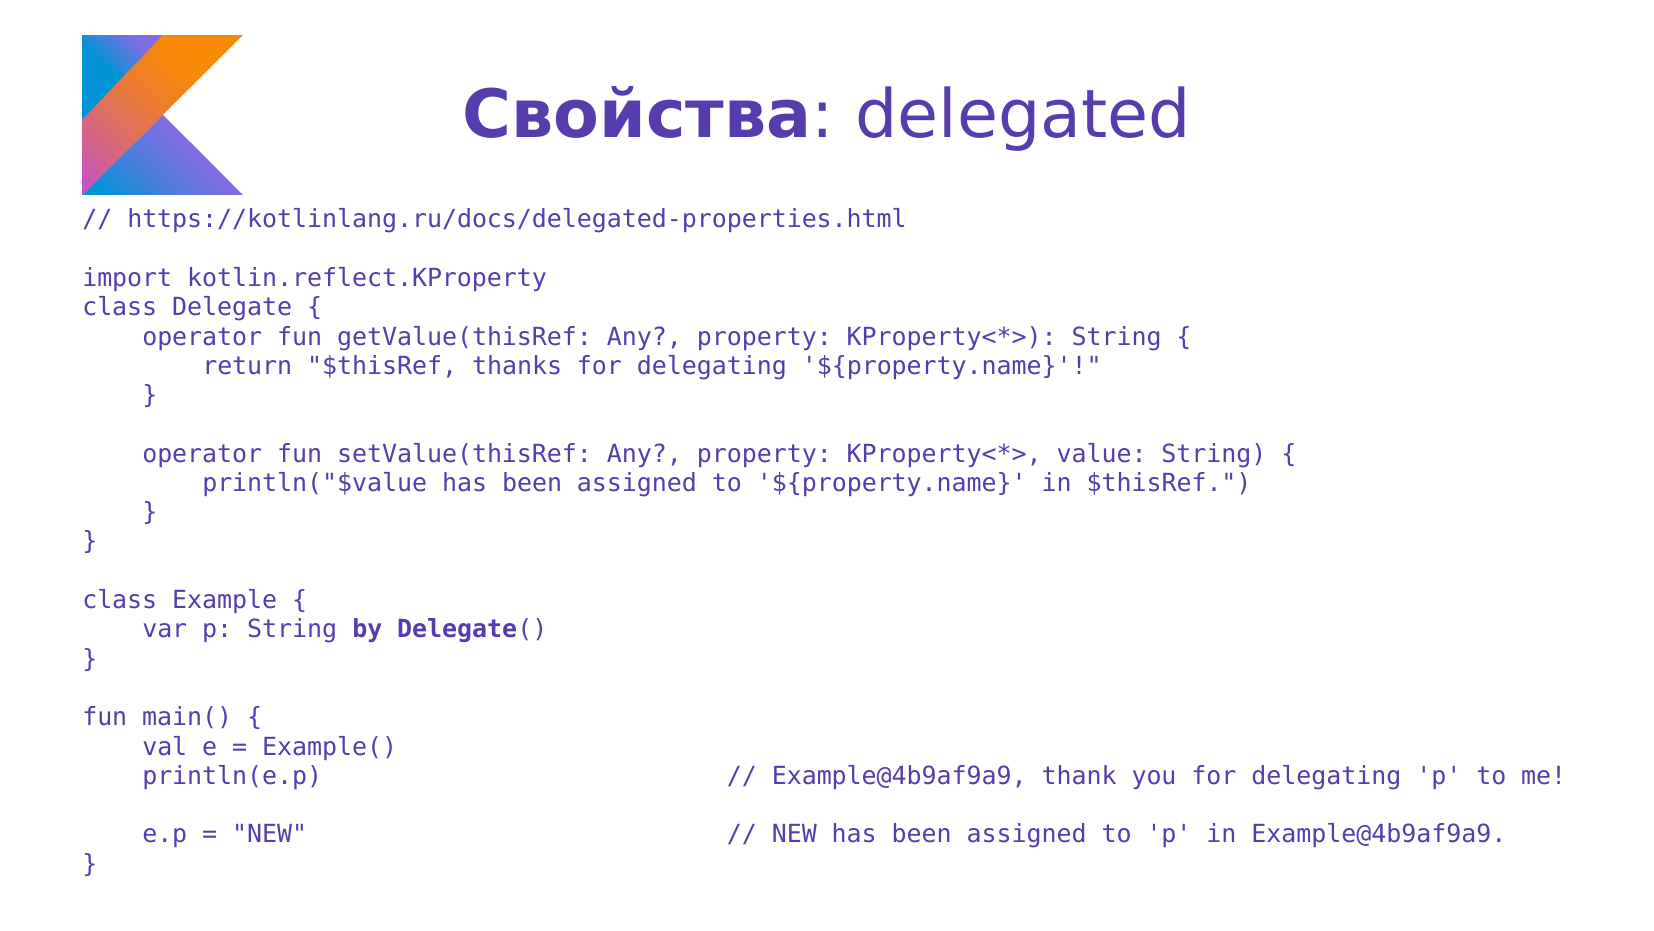

# Свойства: delegated
// https://kotlinlang.ru/docs/delegated-properties.html
import kotlin.reflect.KProperty
class Delegate {
 operator fun getValue(thisRef: Any?, property: KProperty<*>): String {
 return "$thisRef, thanks for delegating '${property.name}'!"
 }
 operator fun setValue(thisRef: Any?, property: KProperty<*>, value: String) {
 println("$value has been assigned to '${property.name}' in $thisRef.")
 }
}
class Example {
 var p: String by Delegate()
}
fun main() {
 val e = Example()
 println(e.p) // Example@4b9af9a9, thank you for delegating 'p' to me!
 e.p = "NEW" // NEW has been assigned to 'p' in Example@4b9af9a9.
}